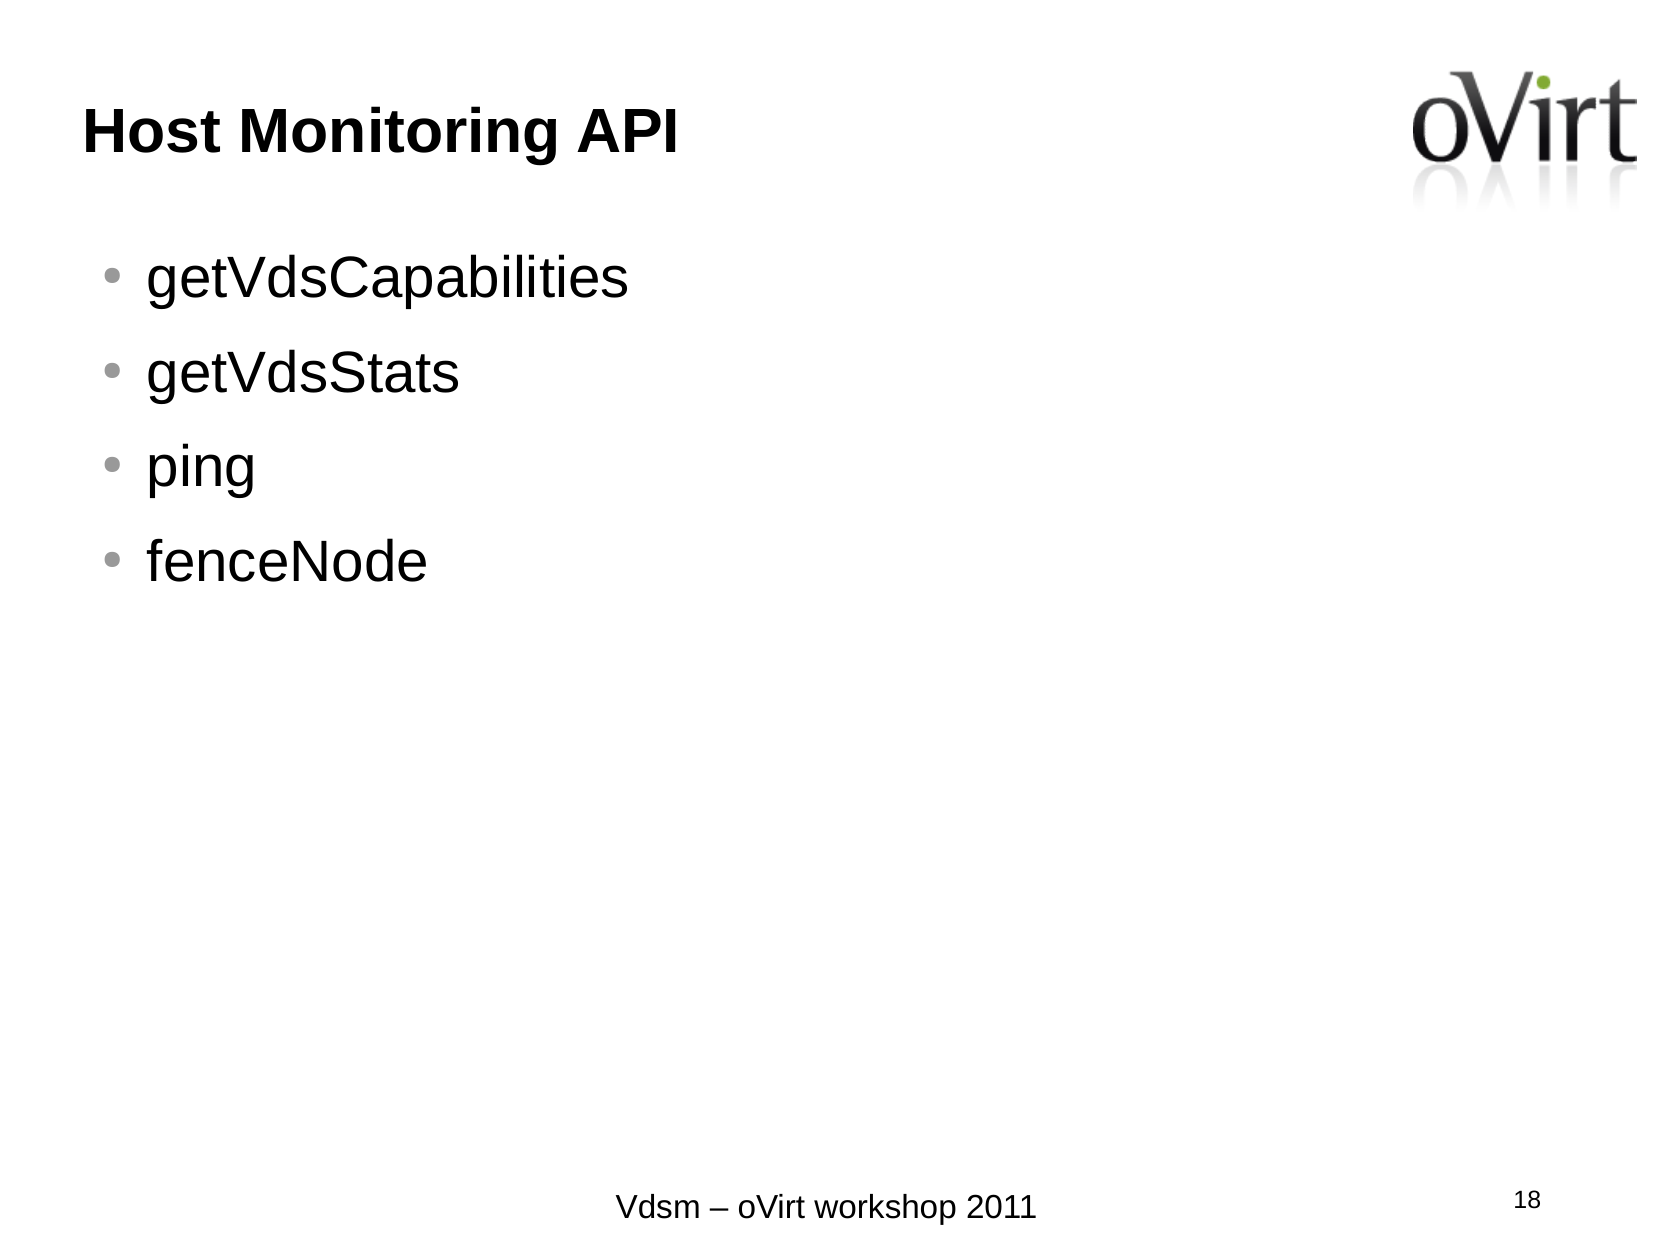

# Host Monitoring API
getVdsCapabilities
getVdsStats
ping
fenceNode